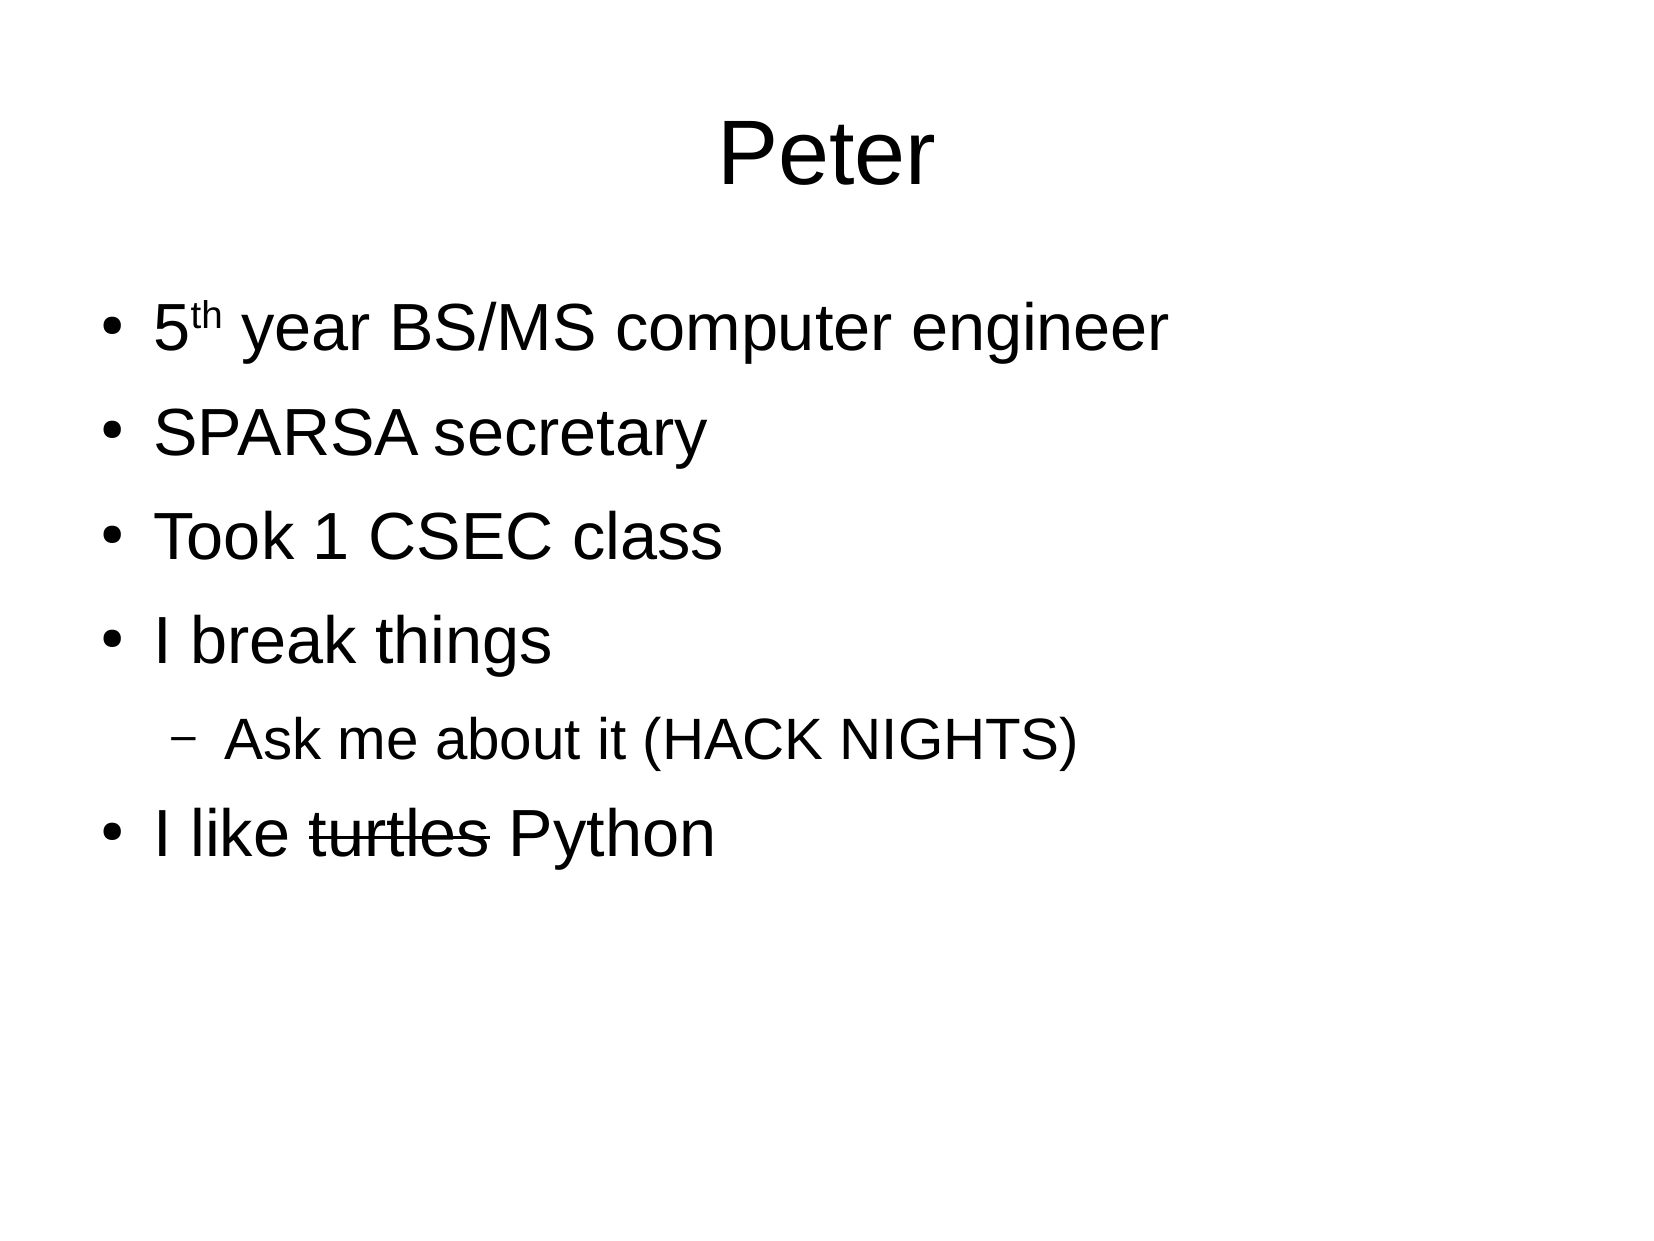

# Peter
5th year BS/MS computer engineer
SPARSA secretary
Took 1 CSEC class
I break things
Ask me about it (HACK NIGHTS)
I like turtles Python